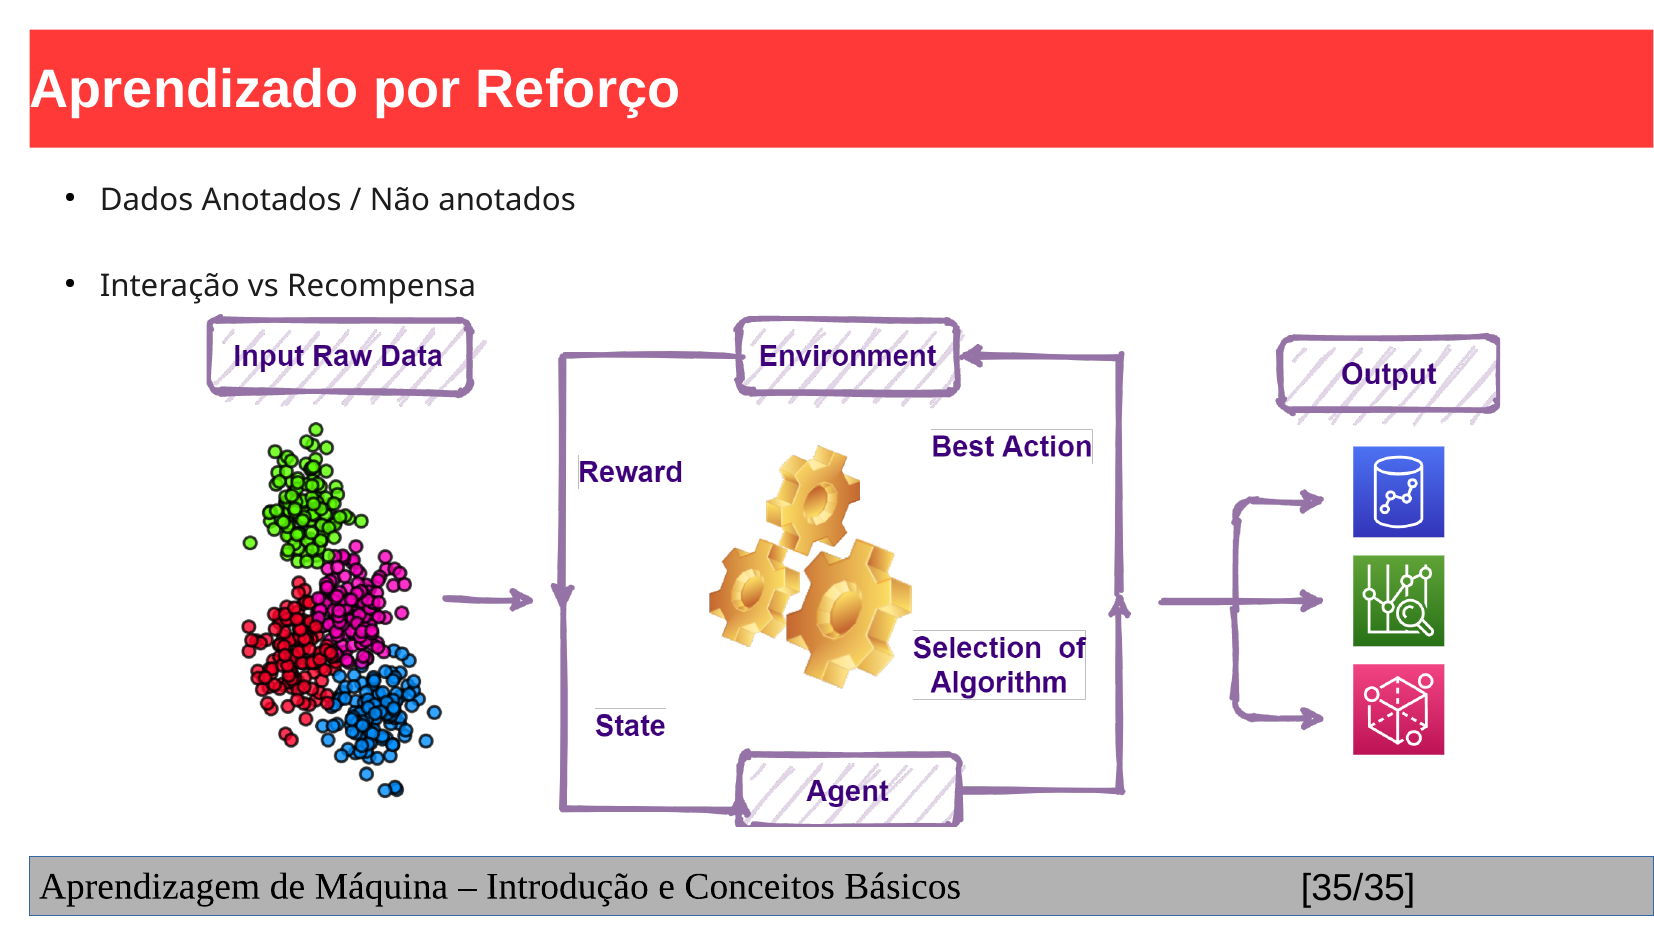

# Aprendizado por Reforço
Dados Anotados / Não anotados
Interação vs Recompensa